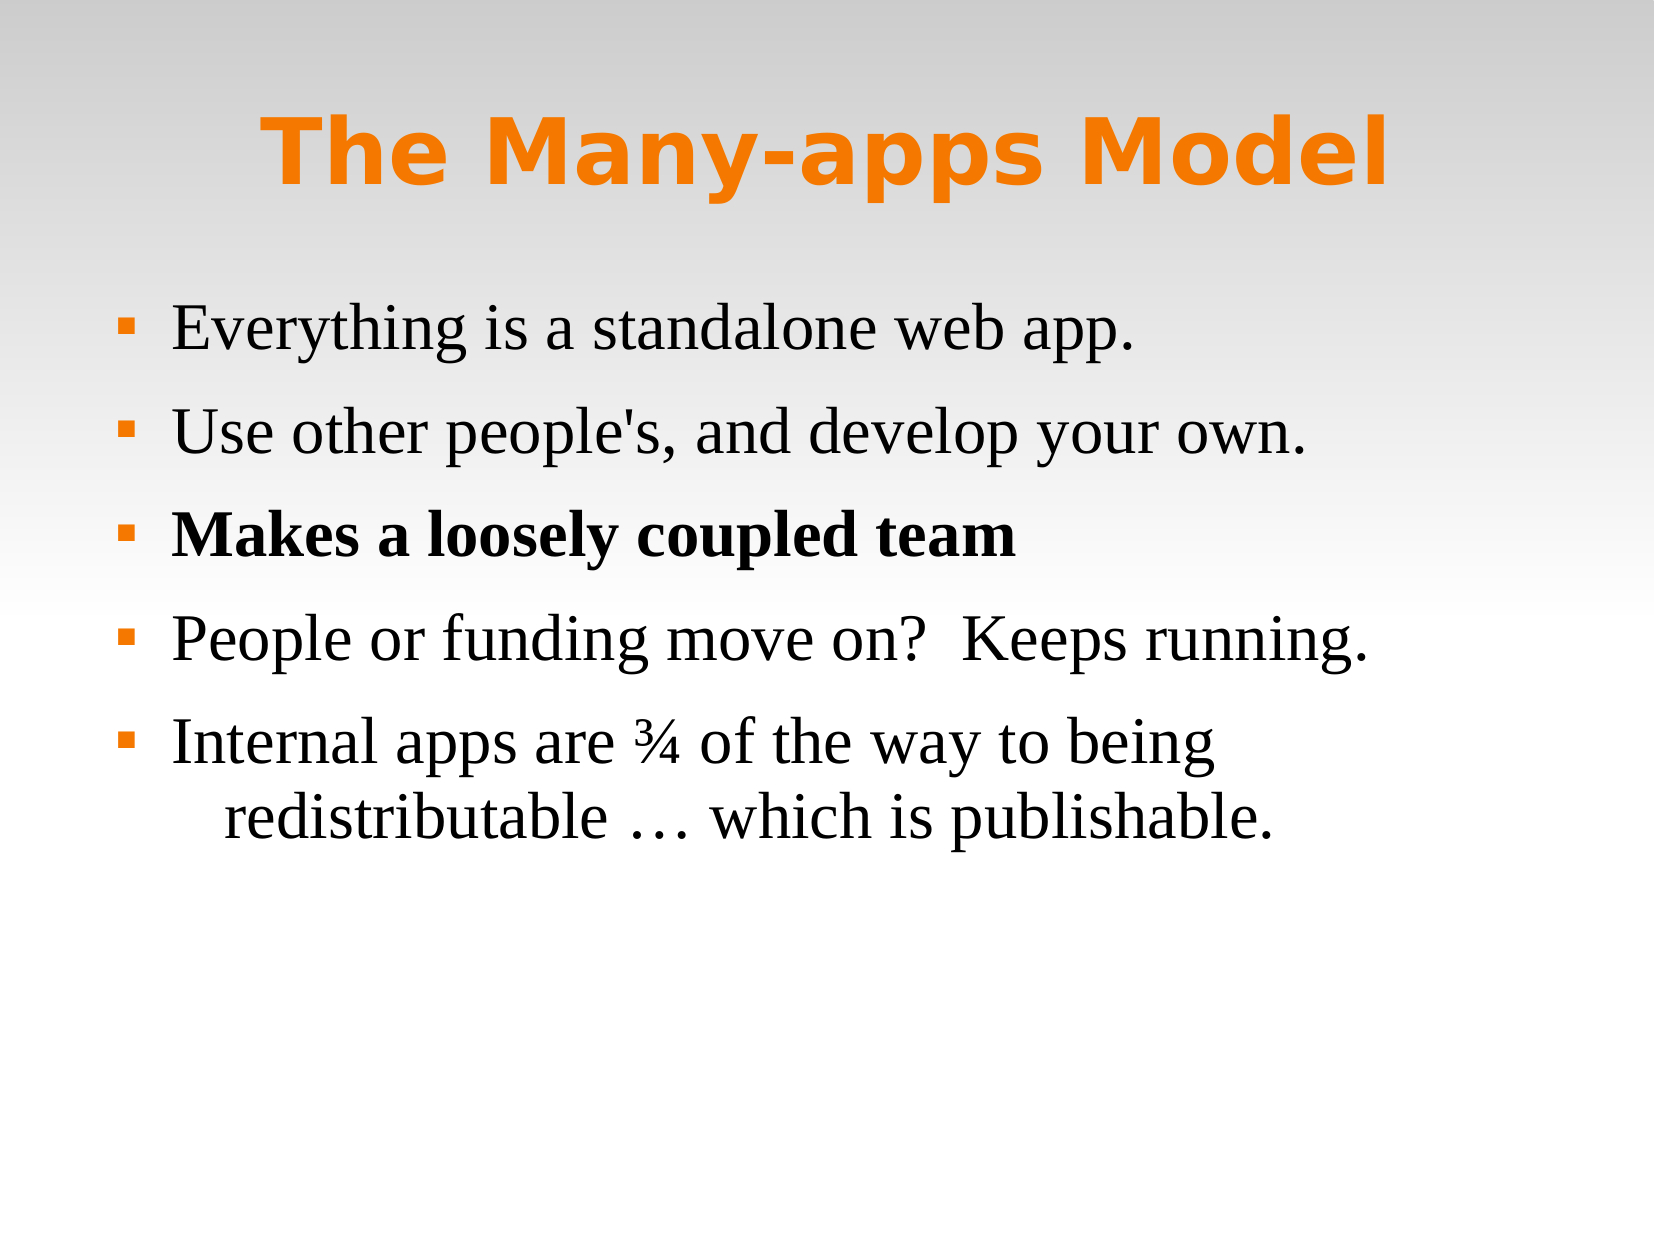

# The Many-apps Model
Everything is a standalone web app.
Use other people's, and develop your own.
Makes a loosely coupled team
People or funding move on? Keeps running.
Internal apps are ¾ of the way to being redistributable … which is publishable.